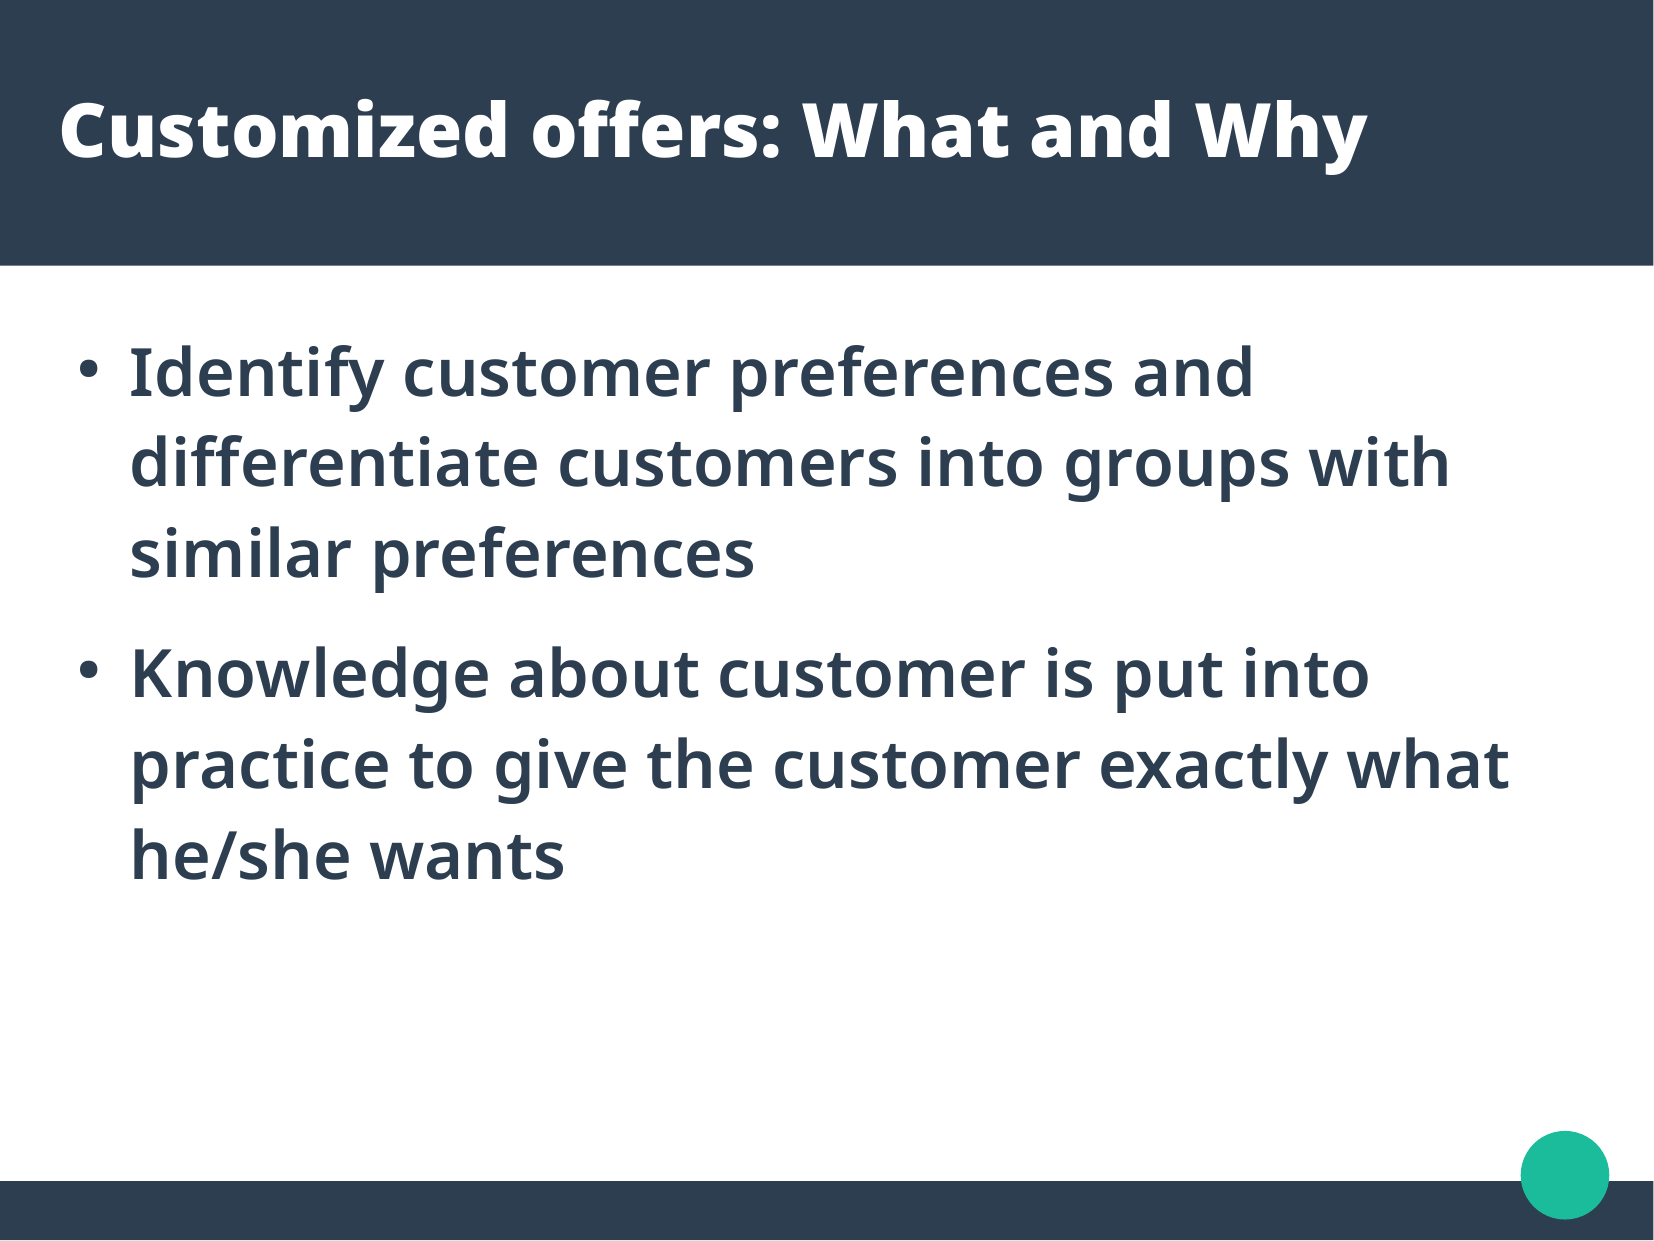

# Customized offers: What and Why
Identify customer preferences and differentiate customers into groups with similar preferences
Knowledge about customer is put into practice to give the customer exactly what he/she wants